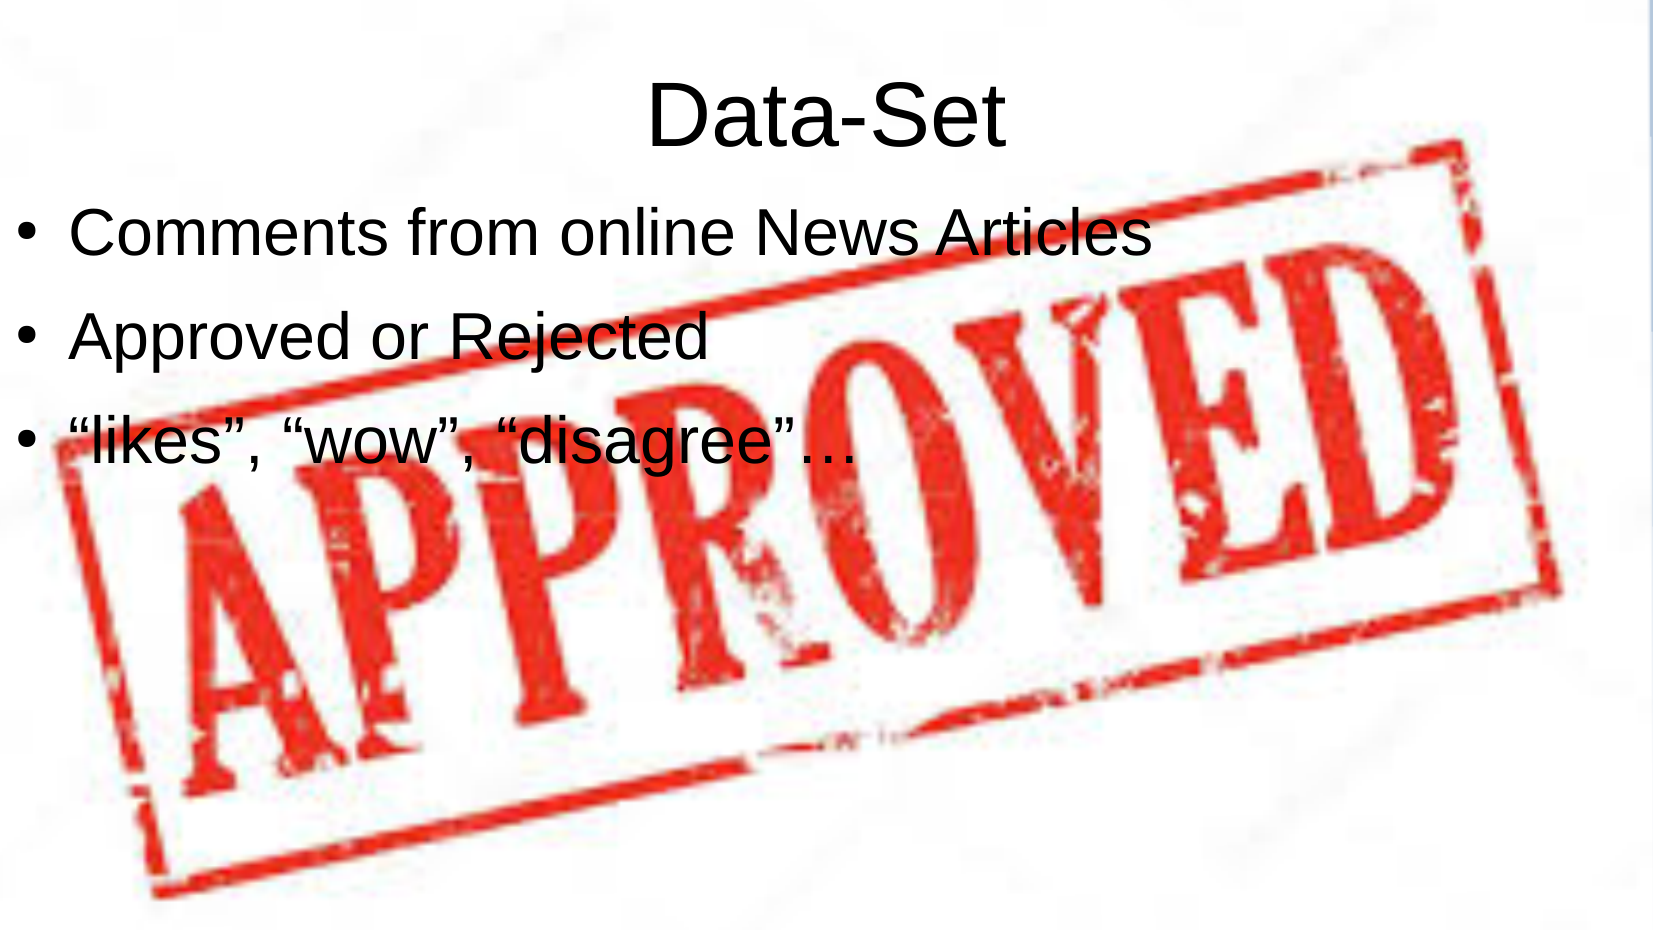

# Data-Set
Comments from online News Articles
Approved or Rejected
“likes”, “wow”, “disagree”…